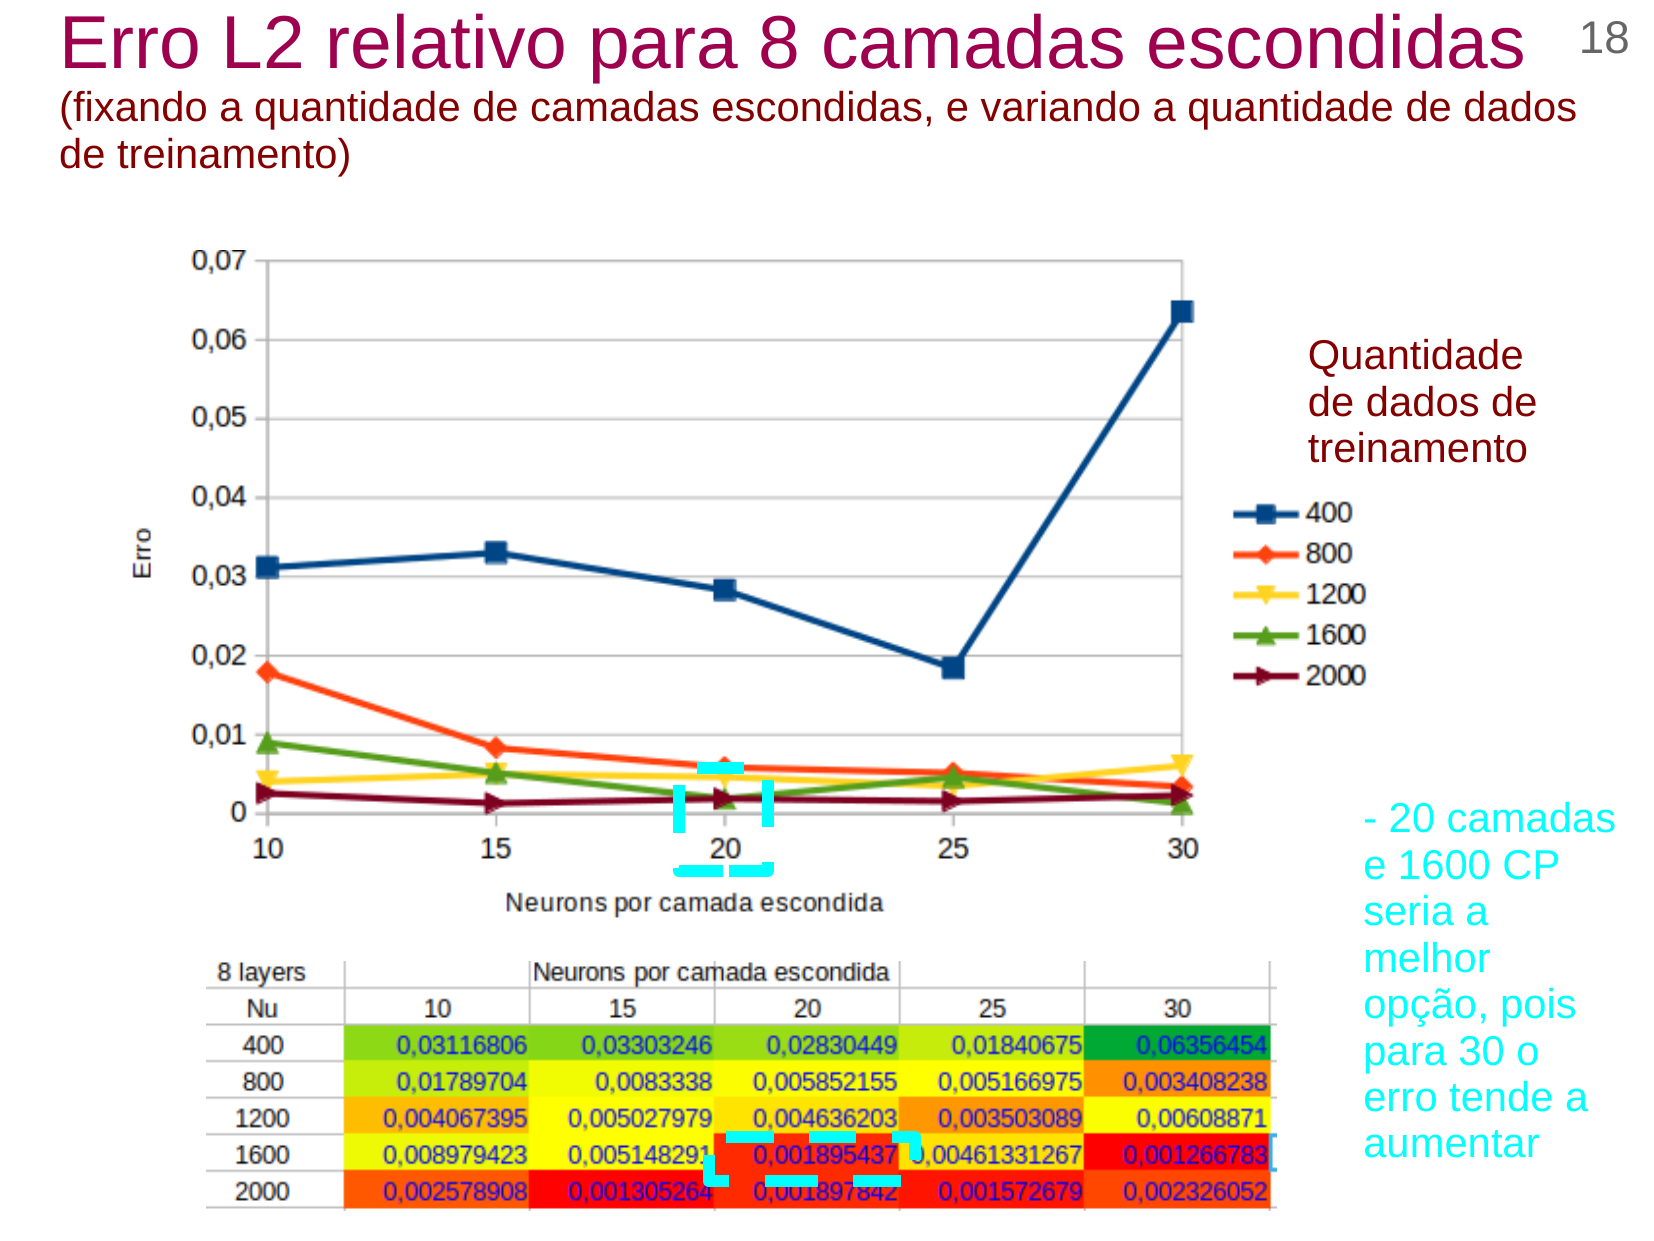

# Erro L2 relativo para 8 camadas escondidas (fixando a quantidade de camadas escondidas, e variando a quantidade de dados de treinamento)
18
Quantidade de dados de treinamento
- 20 camadas e 1600 CP seria a melhor opção, pois para 30 o erro tende a aumentar